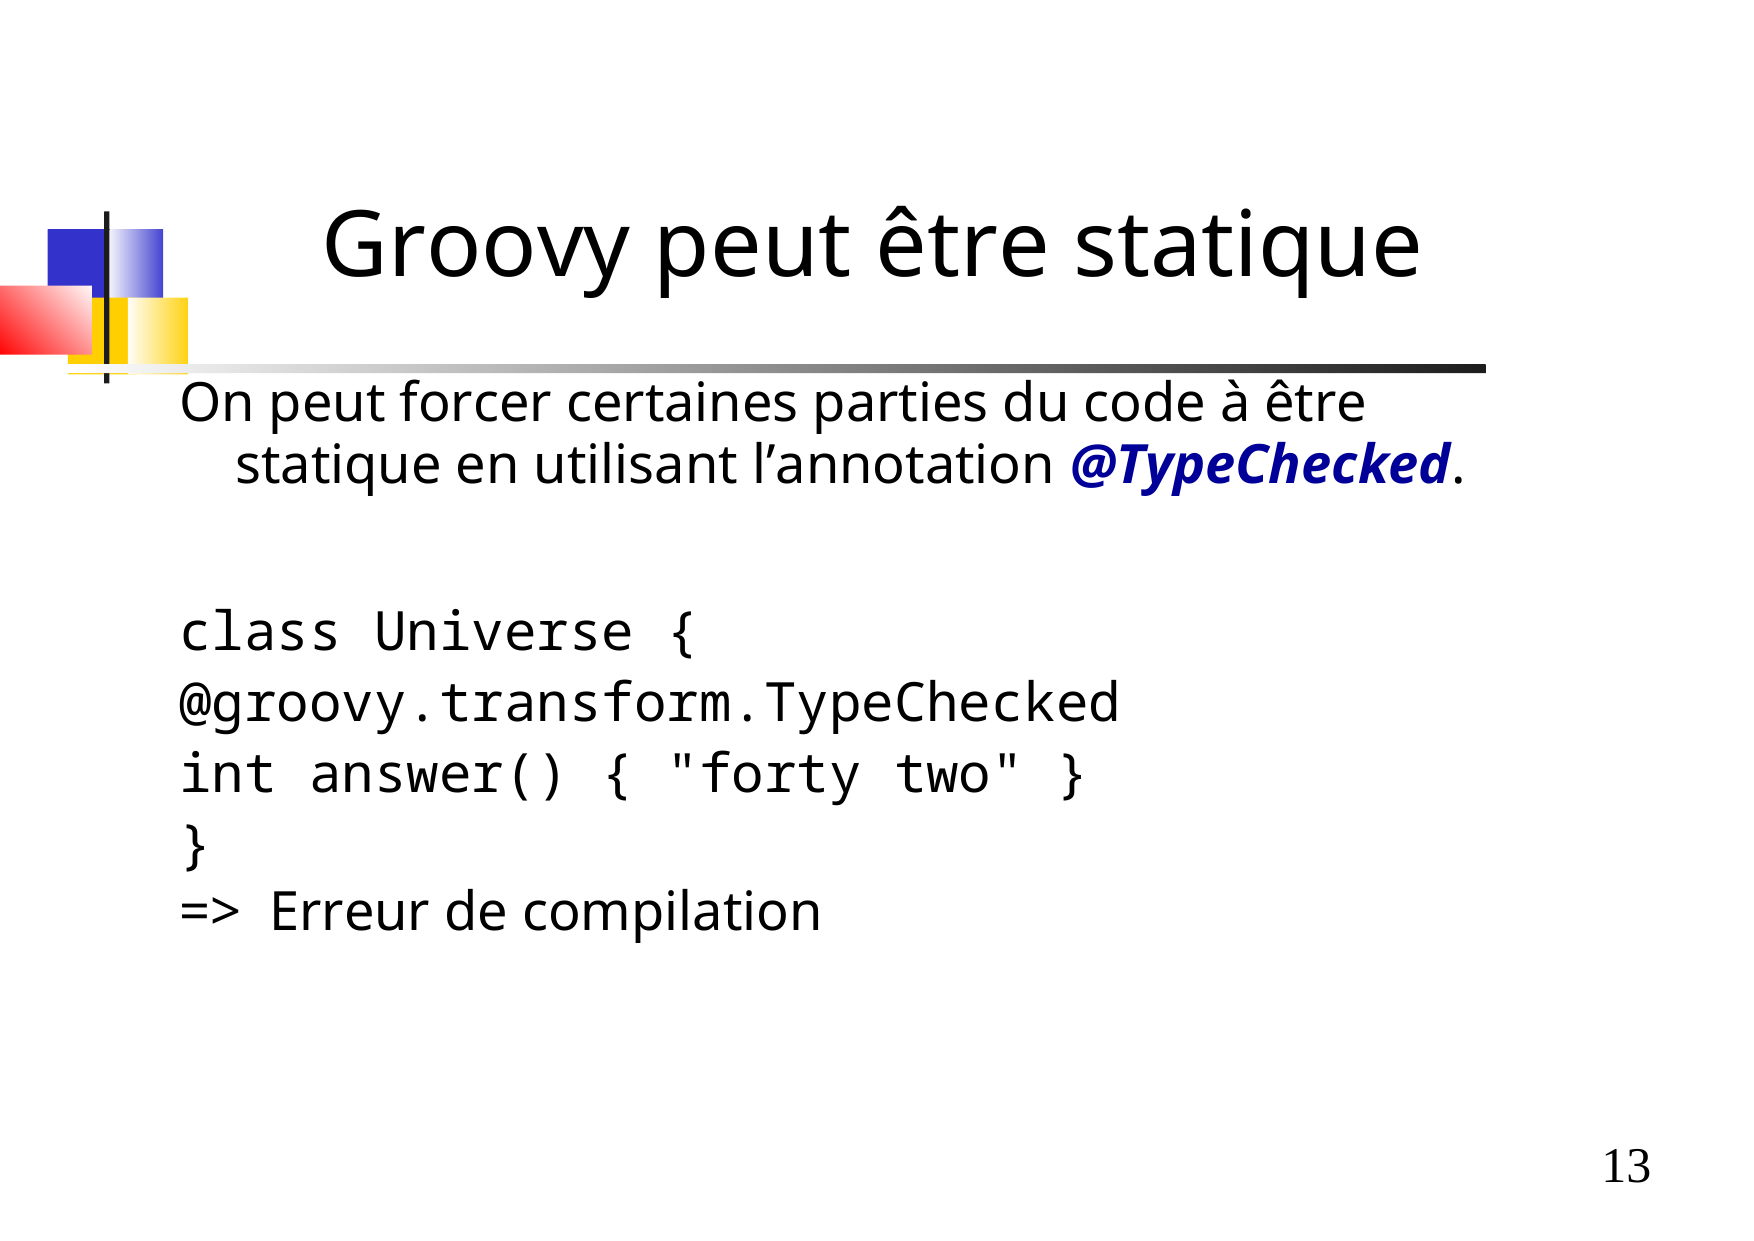

# Groovy peut être statique
On peut forcer certaines parties du code à être statique en utilisant l’annotation @TypeChecked.
class Universe {
@groovy.transform.TypeChecked
int answer() { "forty two" }
}
=> Erreur de compilation